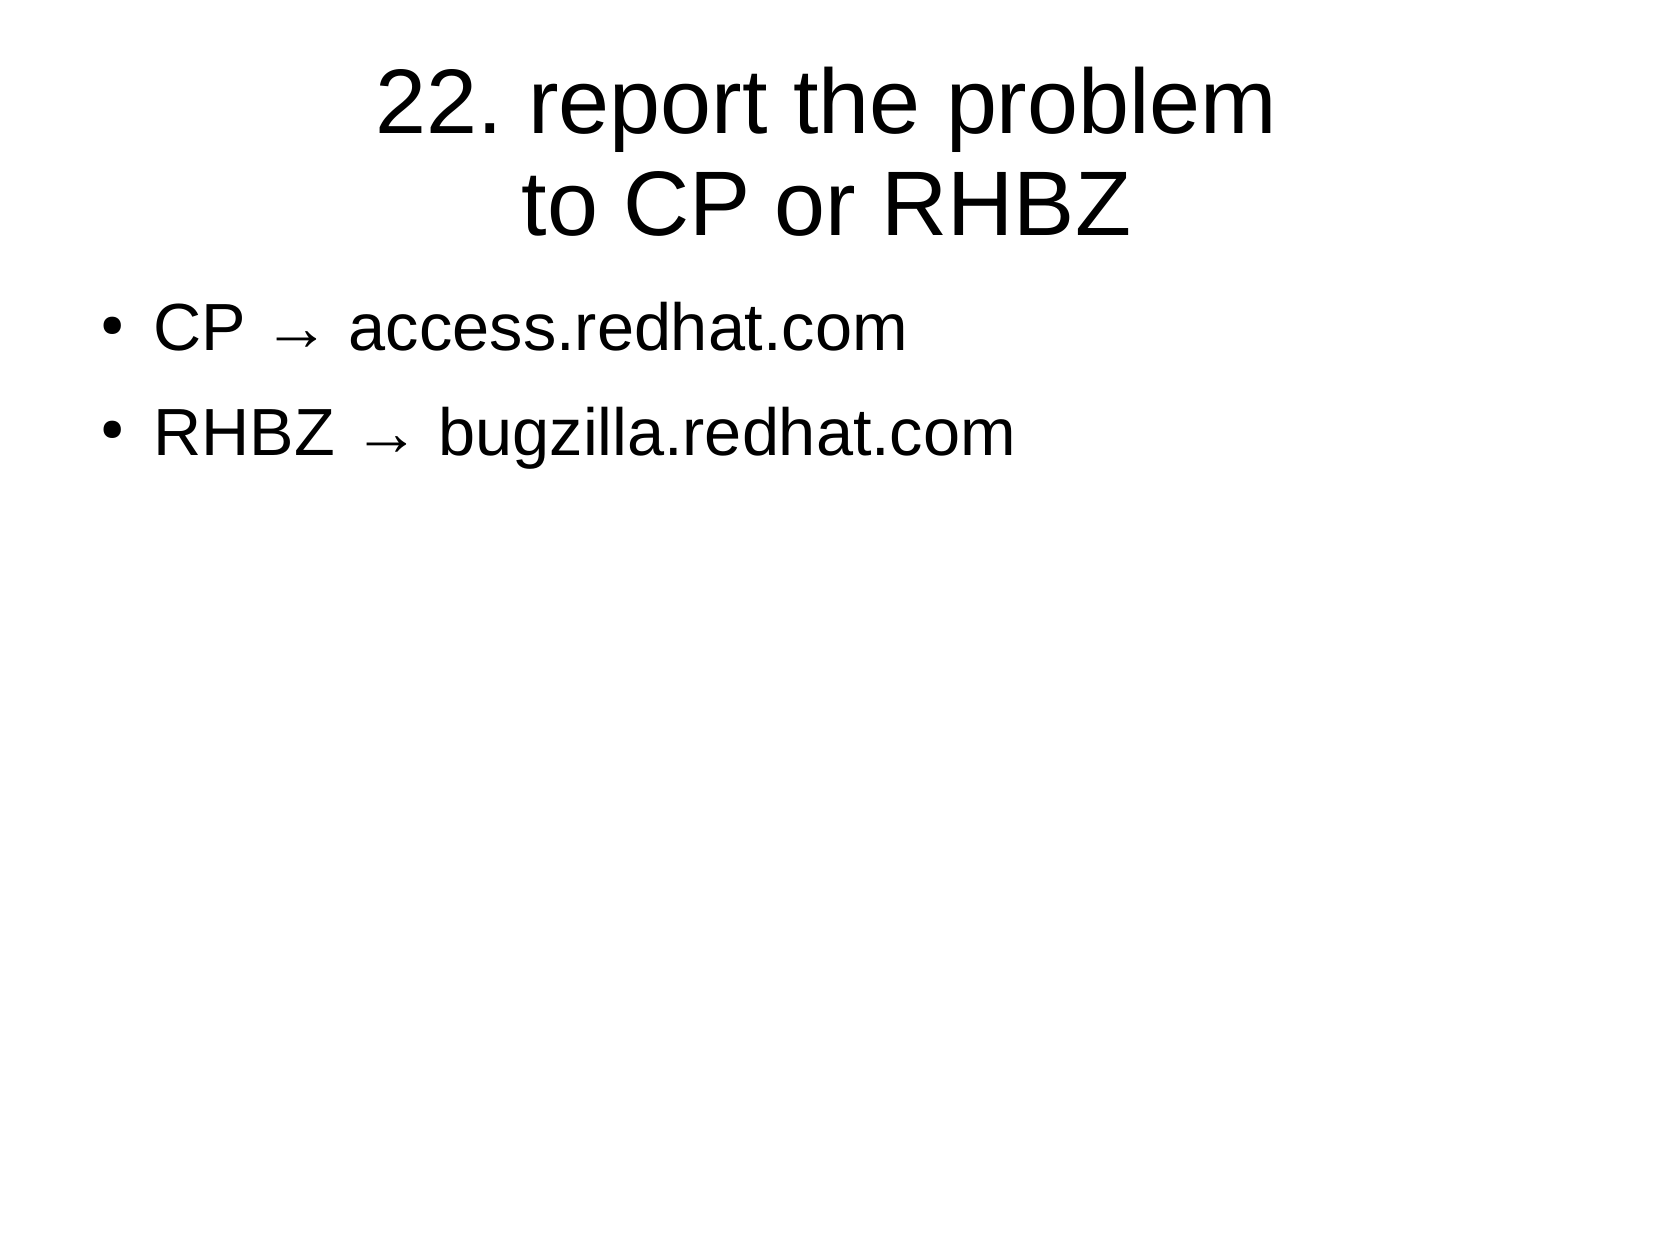

# 22. report the problem to CP or RHBZ
CP → access.redhat.com
RHBZ → bugzilla.redhat.com